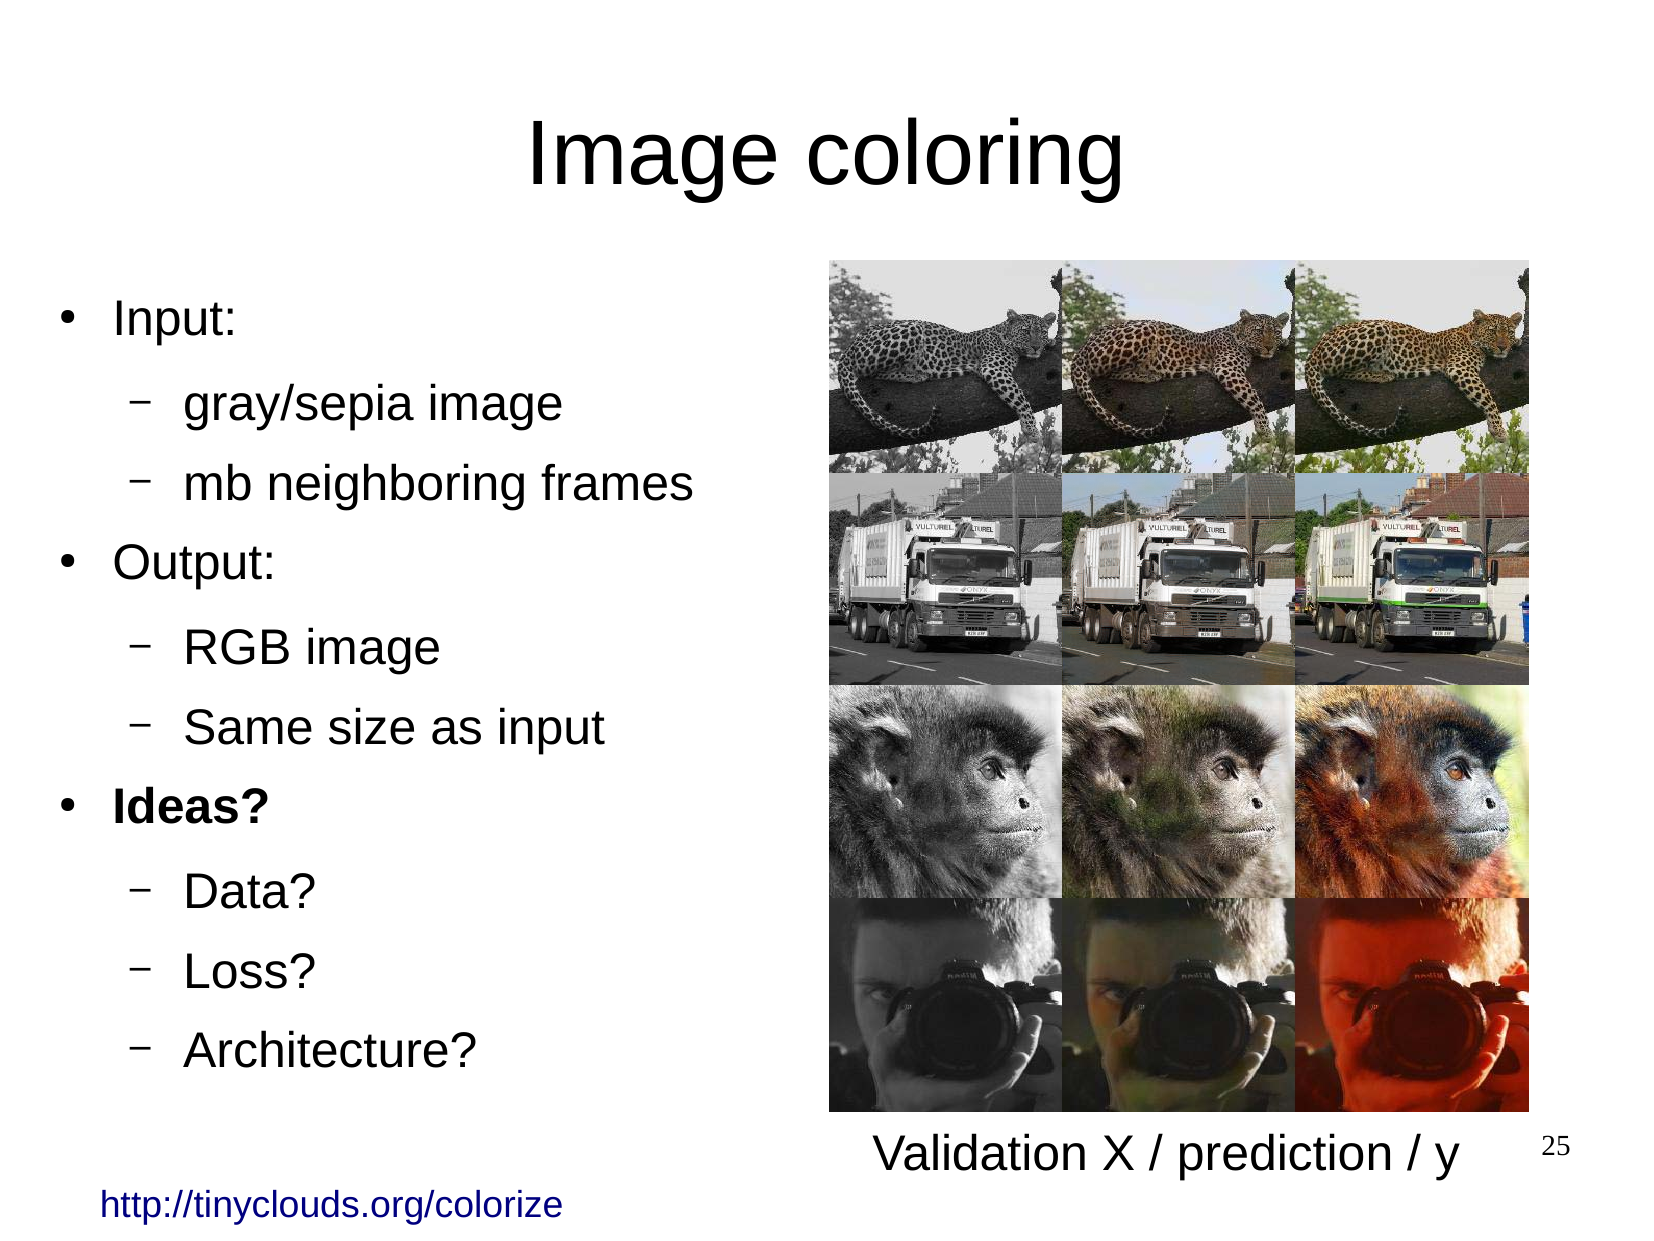

# Image coloring
Input:
gray/sepia image
mb neighboring frames
Output:
RGB image
Same size as input
Ideas?
Data?
Loss?
Architecture?
Validation X / prediction / y
25
http://tinyclouds.org/colorize